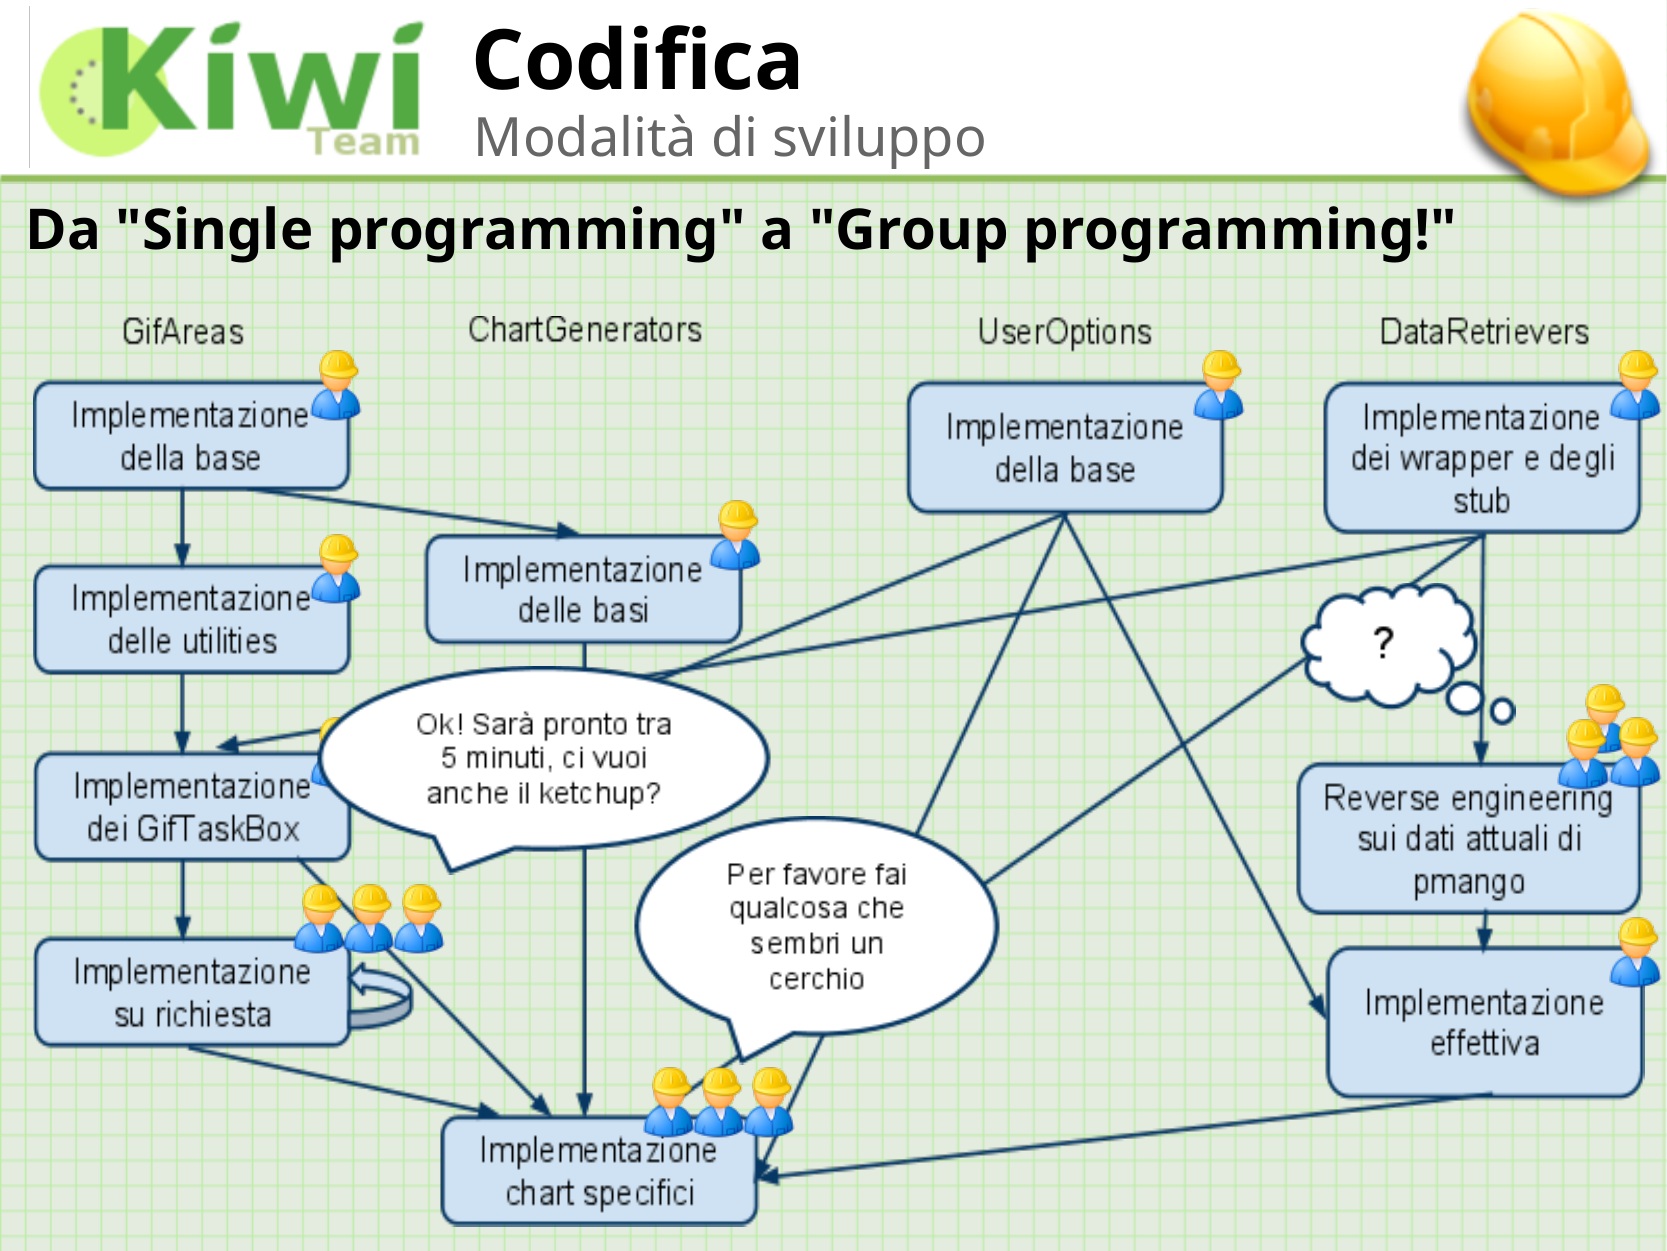

# Codifica
Modalità di sviluppo
Da "Single programming" a "Group programming!"